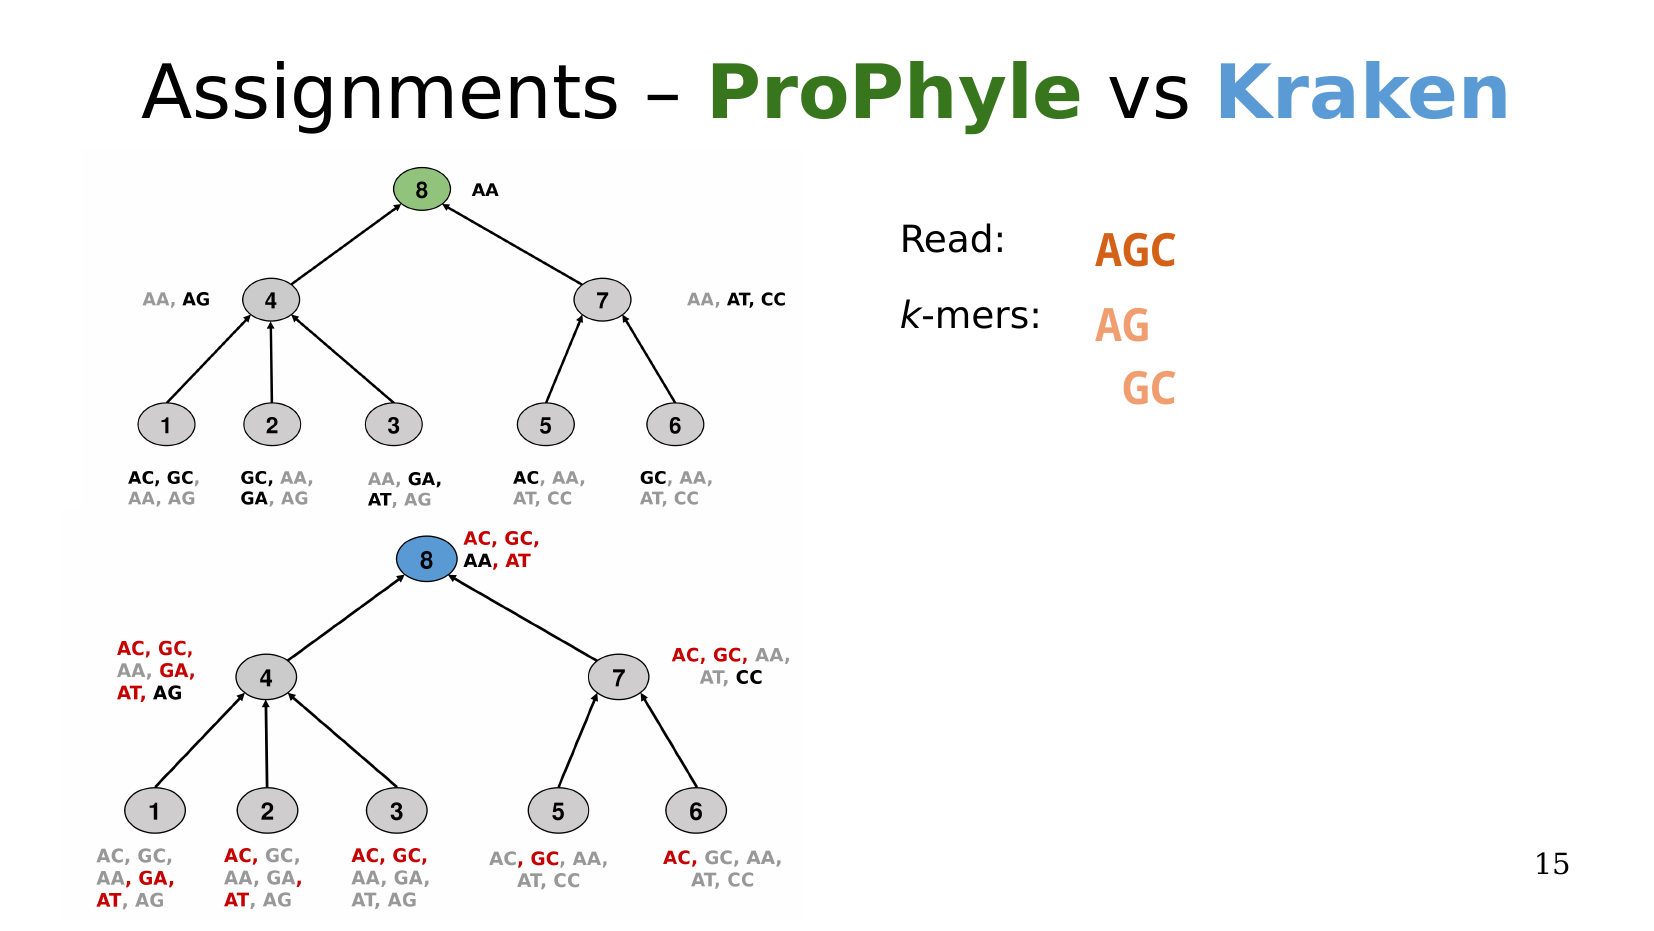

# Assignments – ProPhyle vs Kraken
Read:
AGC
AG
 GC
k-mers:
15